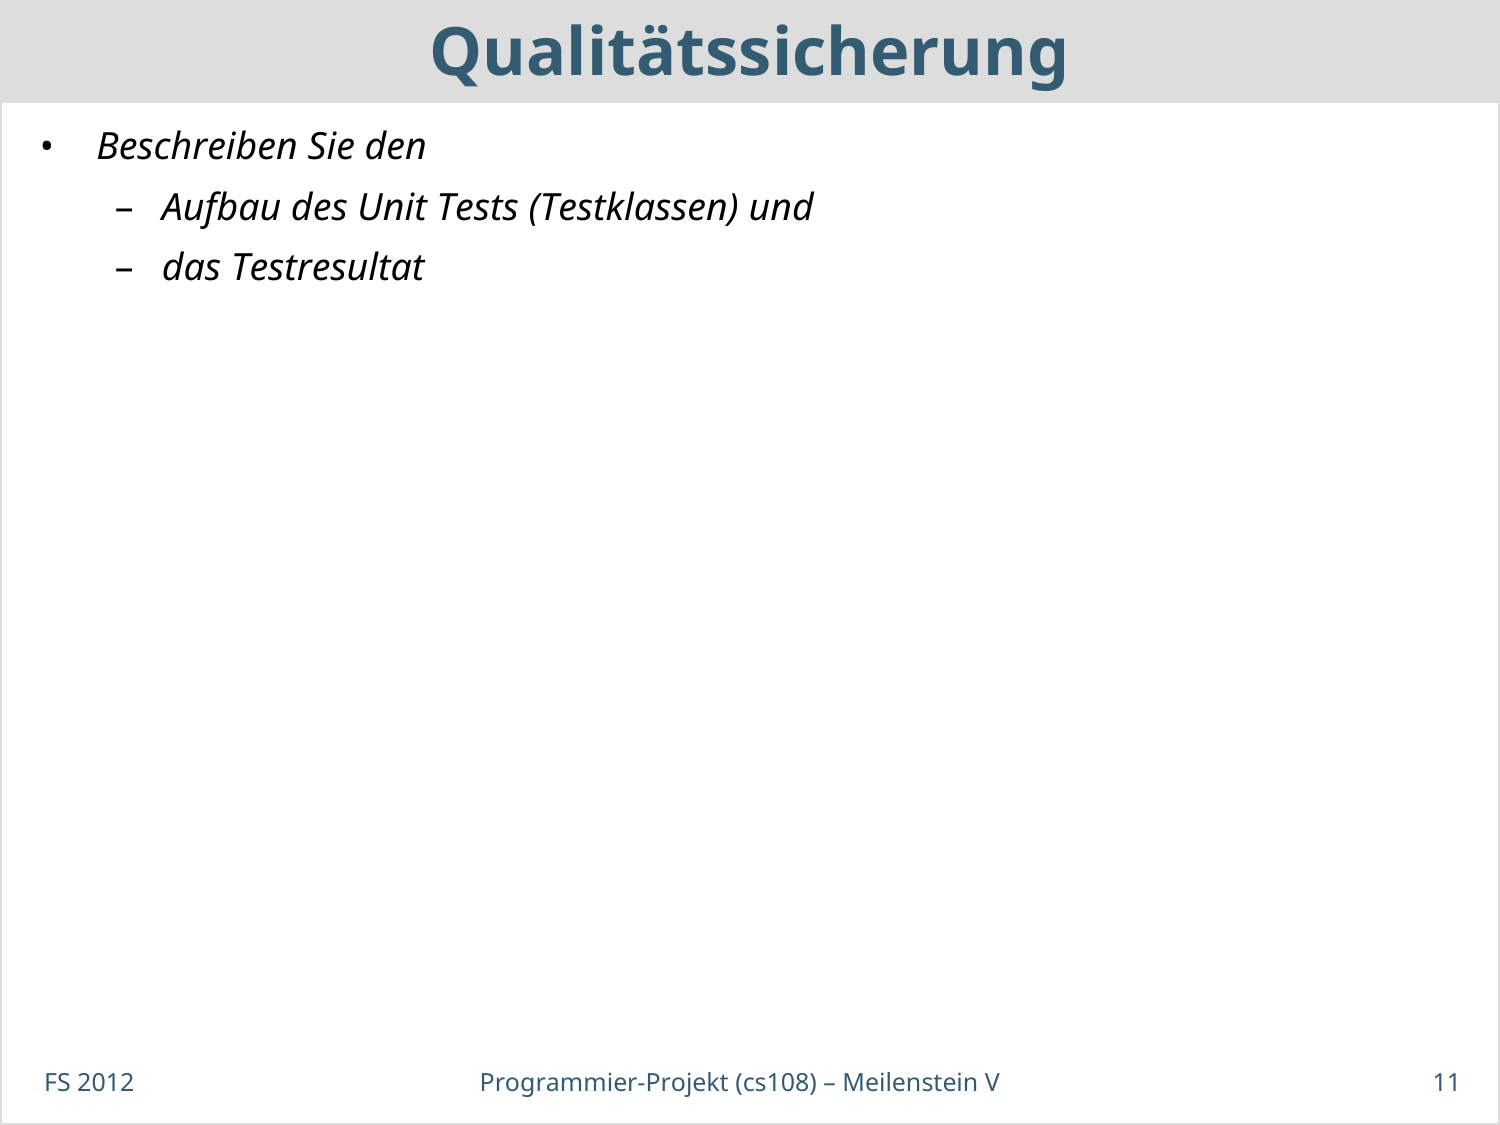

# Qualitätssicherung
Beschreiben Sie den
Aufbau des Unit Tests (Testklassen) und
das Testresultat
FS 2012
Programmier-Projekt (cs108) – Meilenstein V